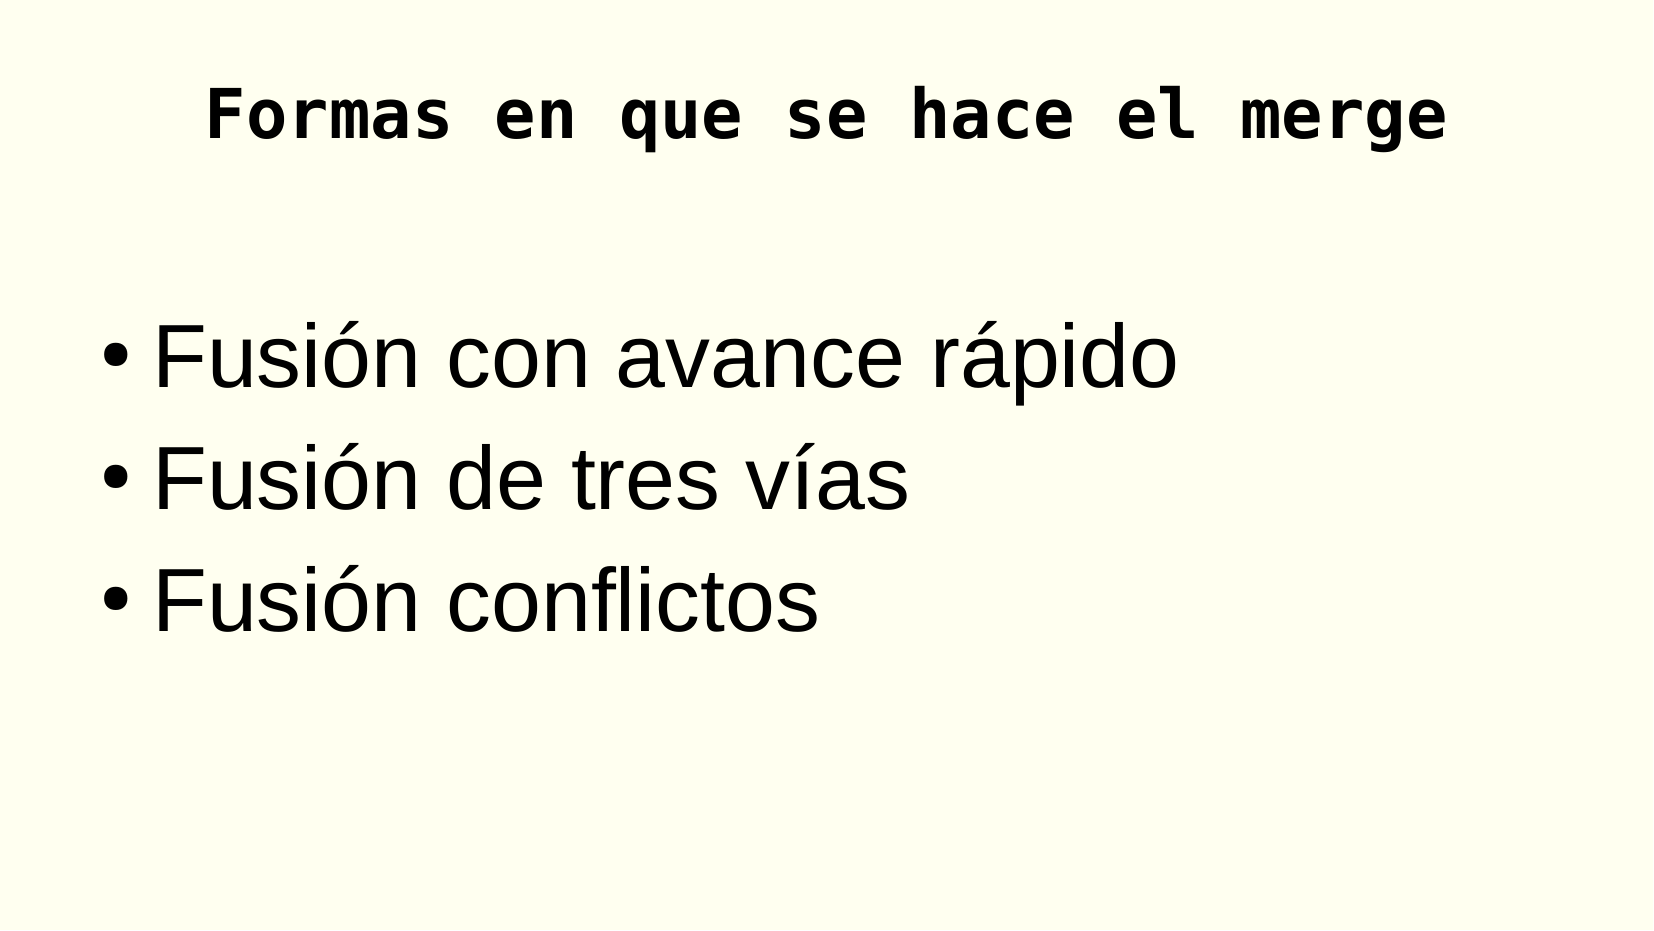

# Formas en que se hace el merge
Fusión con avance rápido
Fusión de tres vías
Fusión conflictos